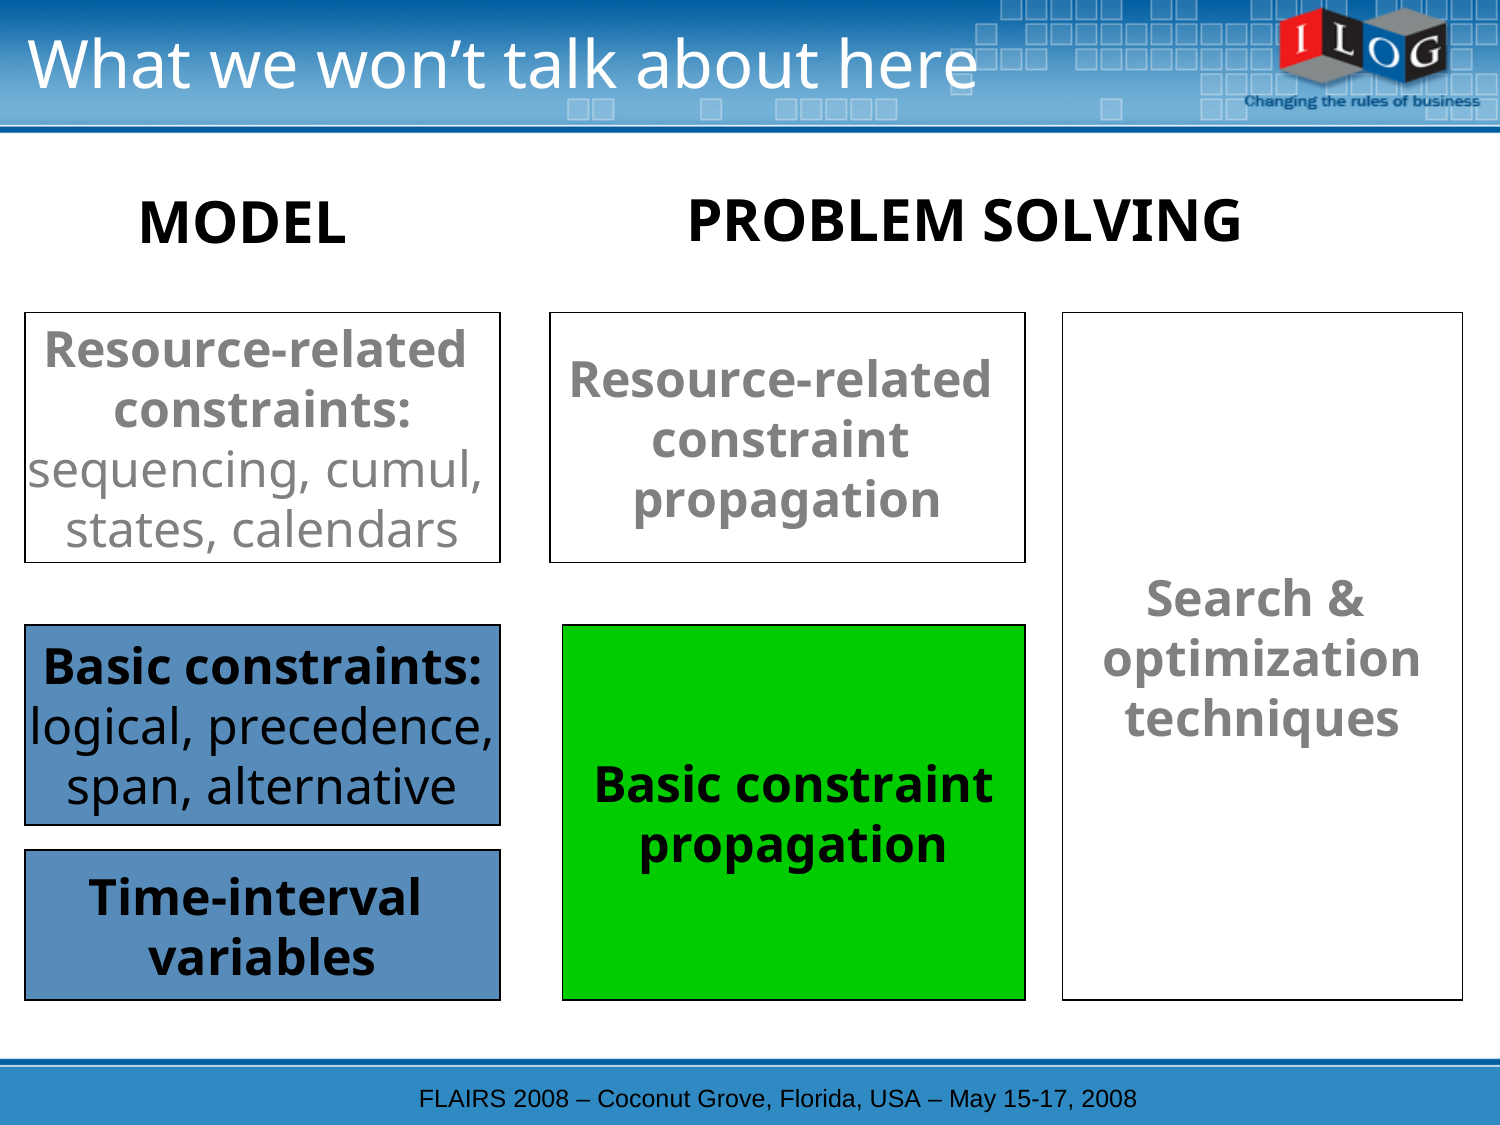

# What we won’t talk about here
PROBLEM SOLVING
MODEL
Resource-related
constraints:
sequencing, cumul,
states, calendars
Resource-related
constraint
propagation
Search &
optimization
techniques
Basic constraints:
logical, precedence,
span, alternative
Basic constraint
propagation
Time-interval
variables
19
© ILOG, All rights reserved